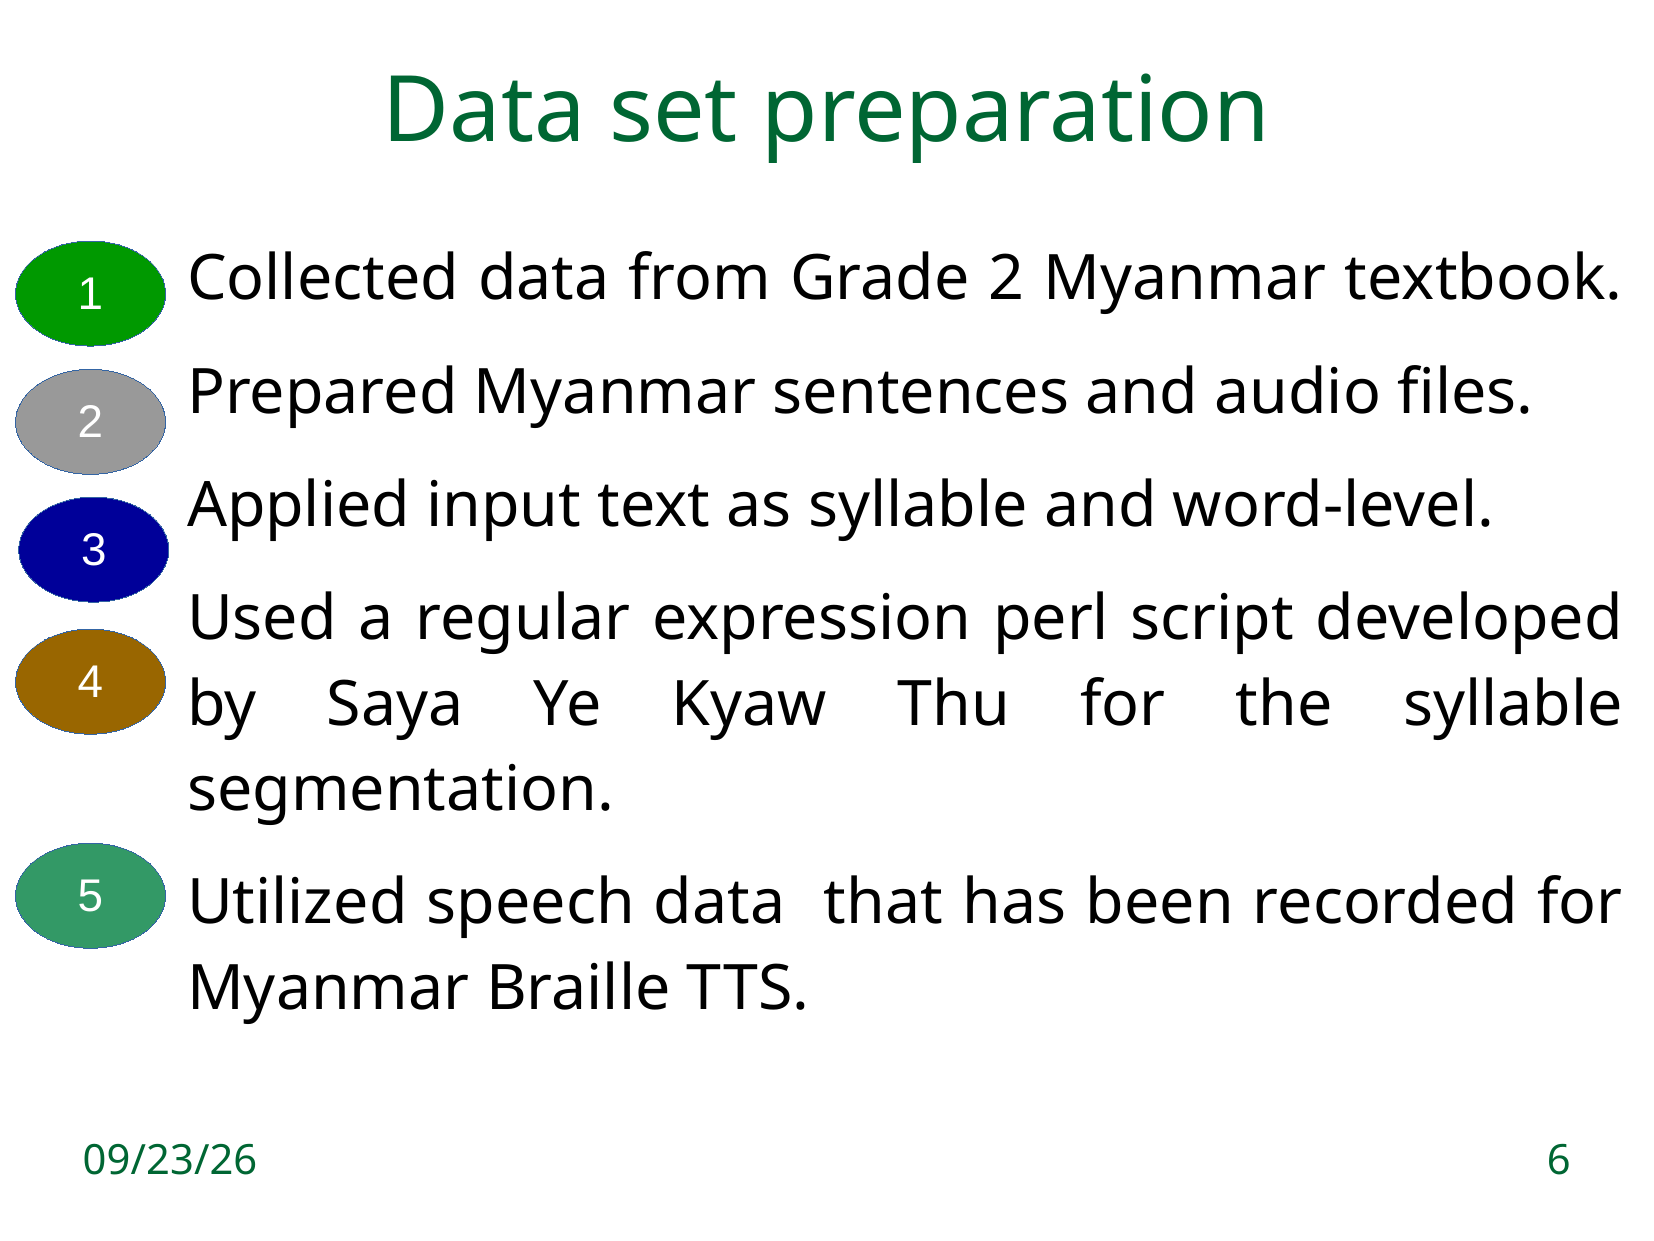

# Data set preparation
Collected data from Grade 2 Myanmar textbook.
Prepared Myanmar sentences and audio files.
Applied input text as syllable and word-level.
Used a regular expression perl script developed by Saya Ye Kyaw Thu for the syllable segmentation.
Utilized speech data that has been recorded for Myanmar Braille TTS.
1
2
3
4
5
6